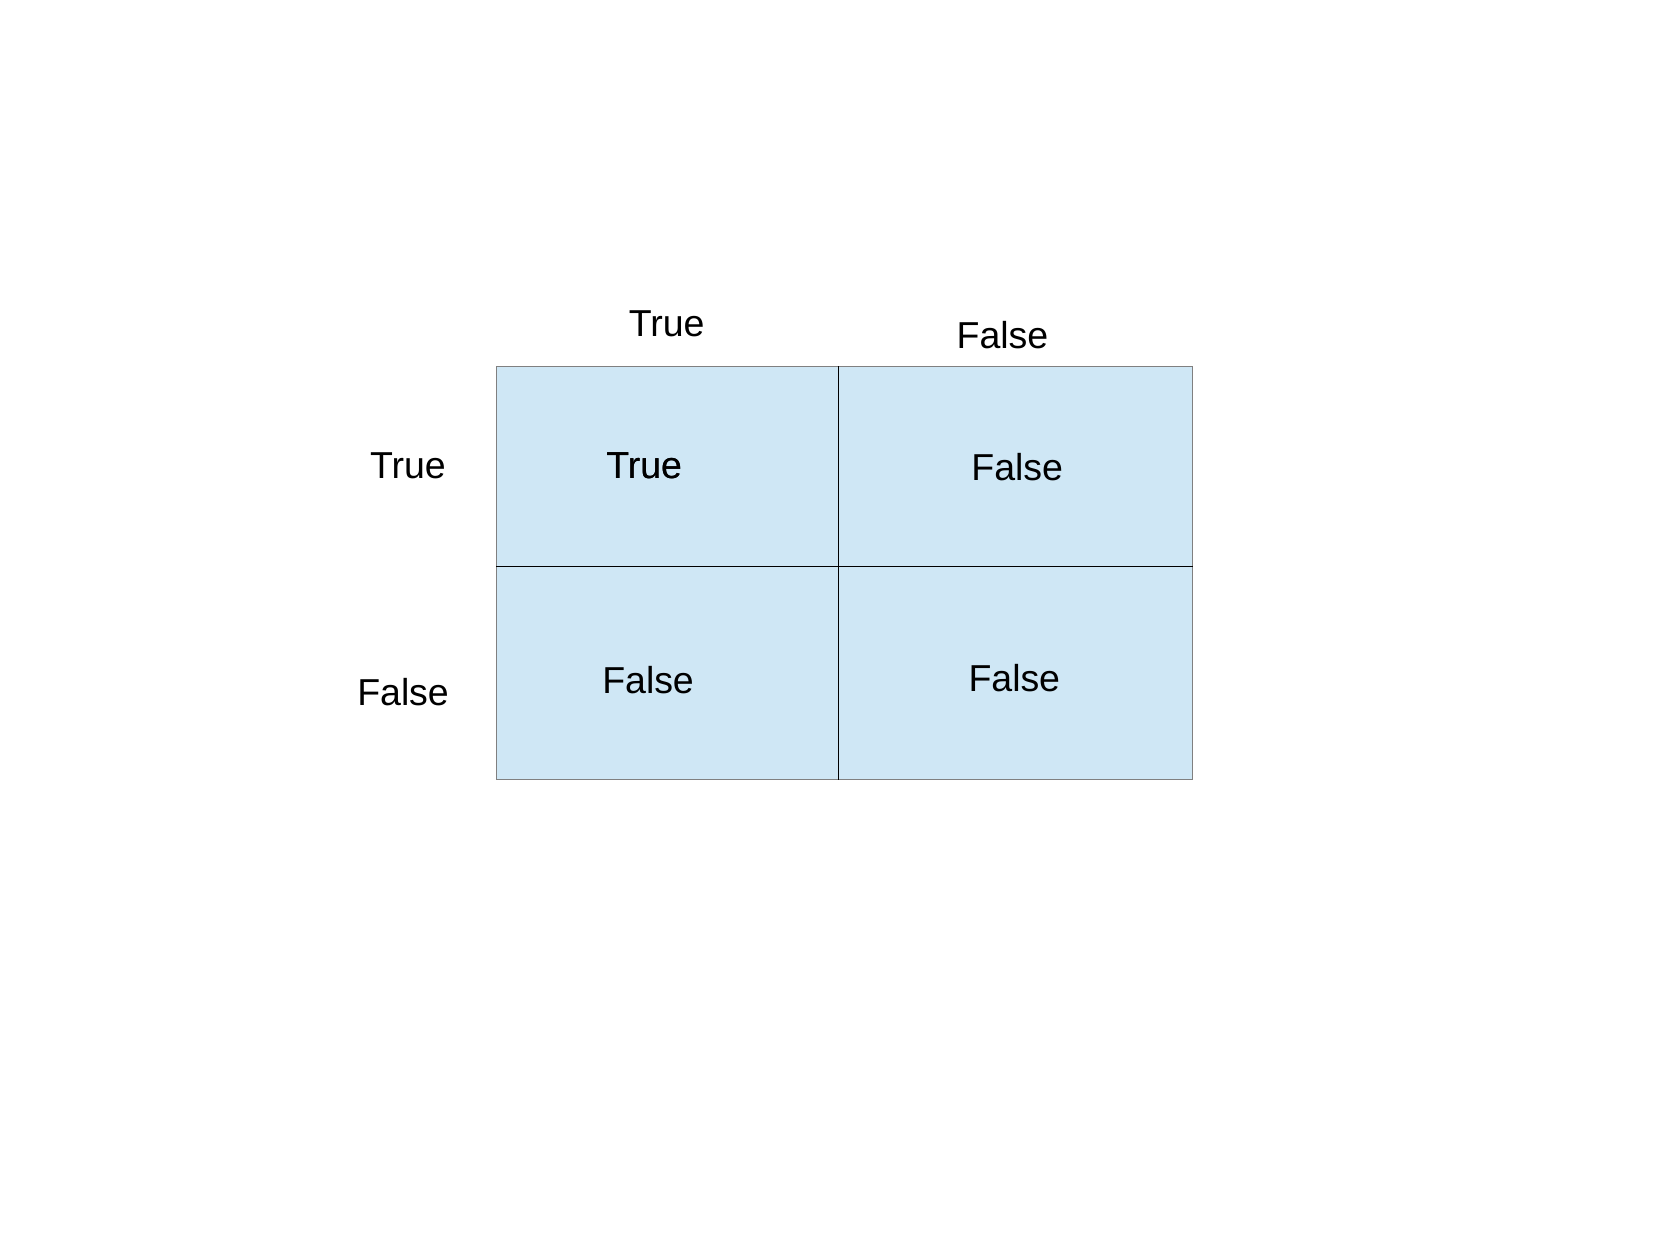

#
True
False
True
True
True
False
False
False
False